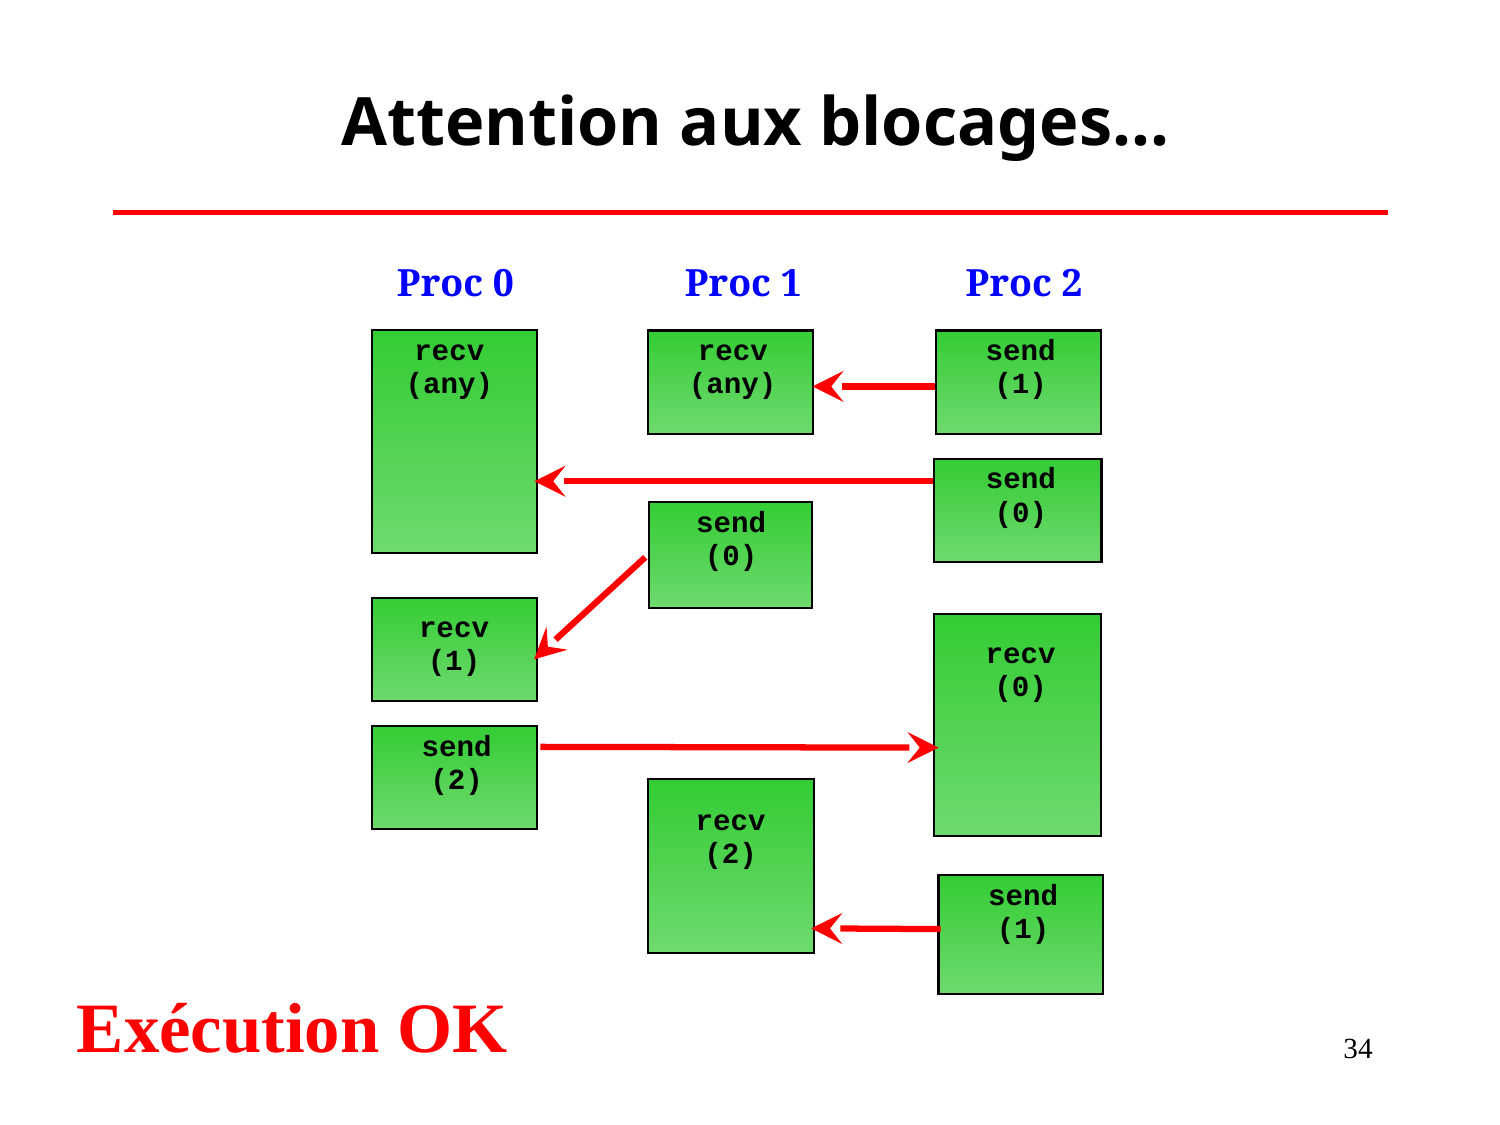

# Attention aux blocages…
Proc 0
Proc 1
Proc 2
recv
(any)
recv
(any)
send
(1)
send
(0)
send
(0)
recv
(1)
recv
(0)
send
(2)
recv
(2)
send
(1)
Exécution OK
34